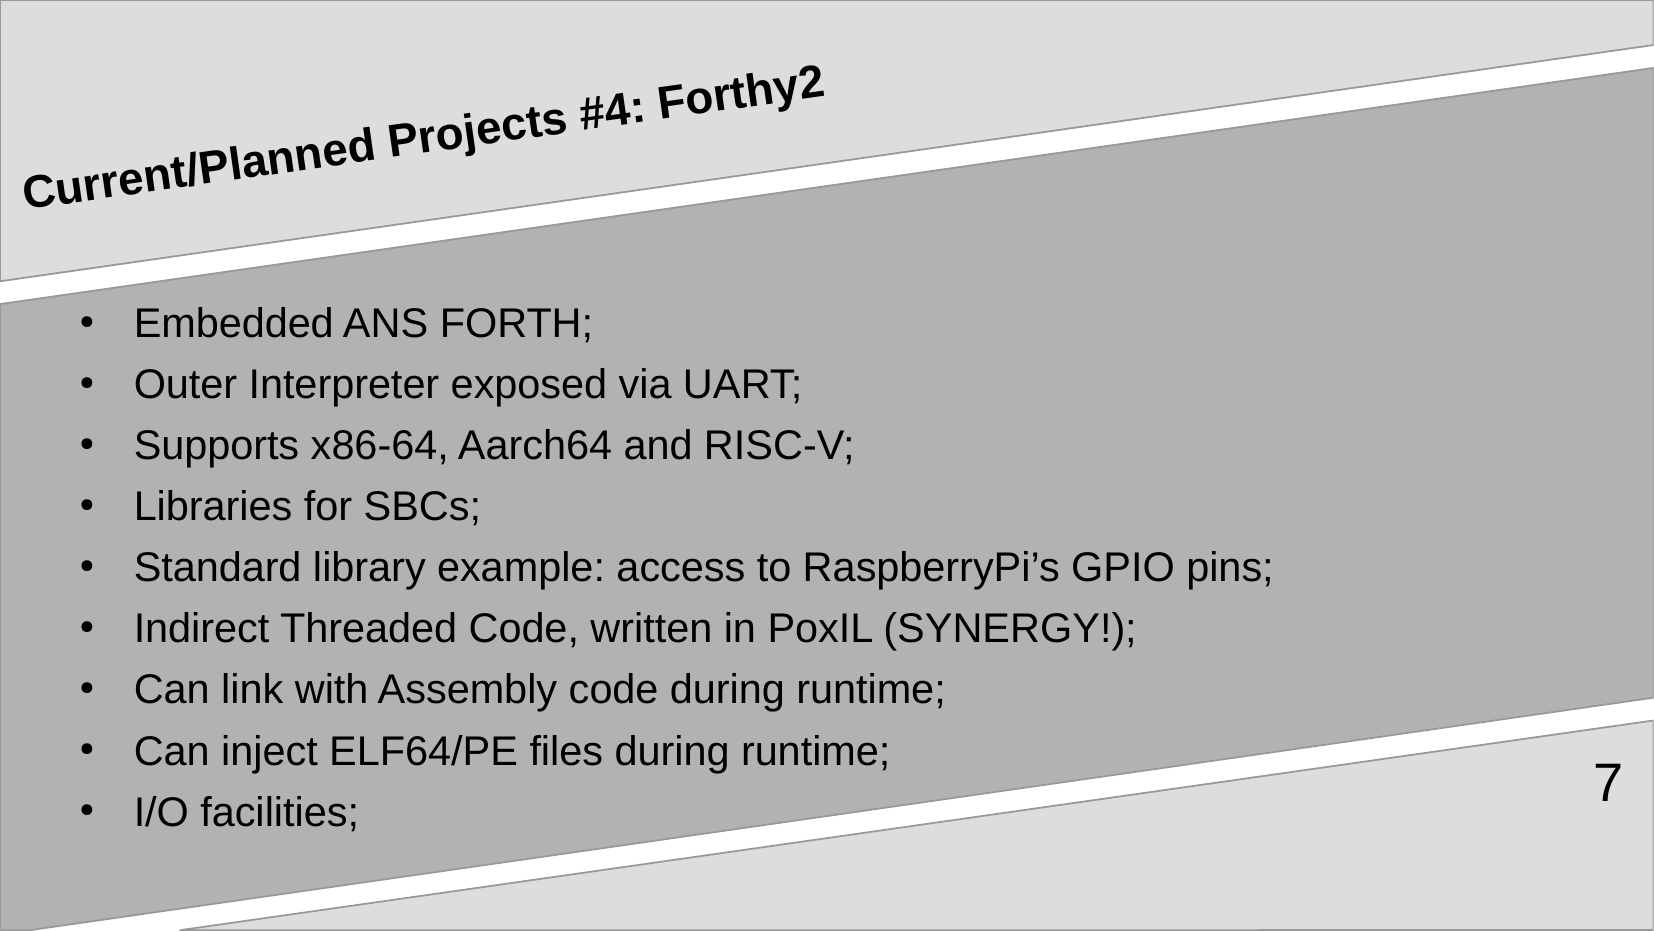

# Current/Planned Projects #4: Forthy2
Embedded ANS FORTH;
Outer Interpreter exposed via UART;
Supports x86-64, Aarch64 and RISC-V;
Libraries for SBCs;
Standard library example: access to RaspberryPi’s GPIO pins;
Indirect Threaded Code, written in PoxIL (SYNERGY!);
Can link with Assembly code during runtime;
Can inject ELF64/PE files during runtime;
I/O facilities;
7